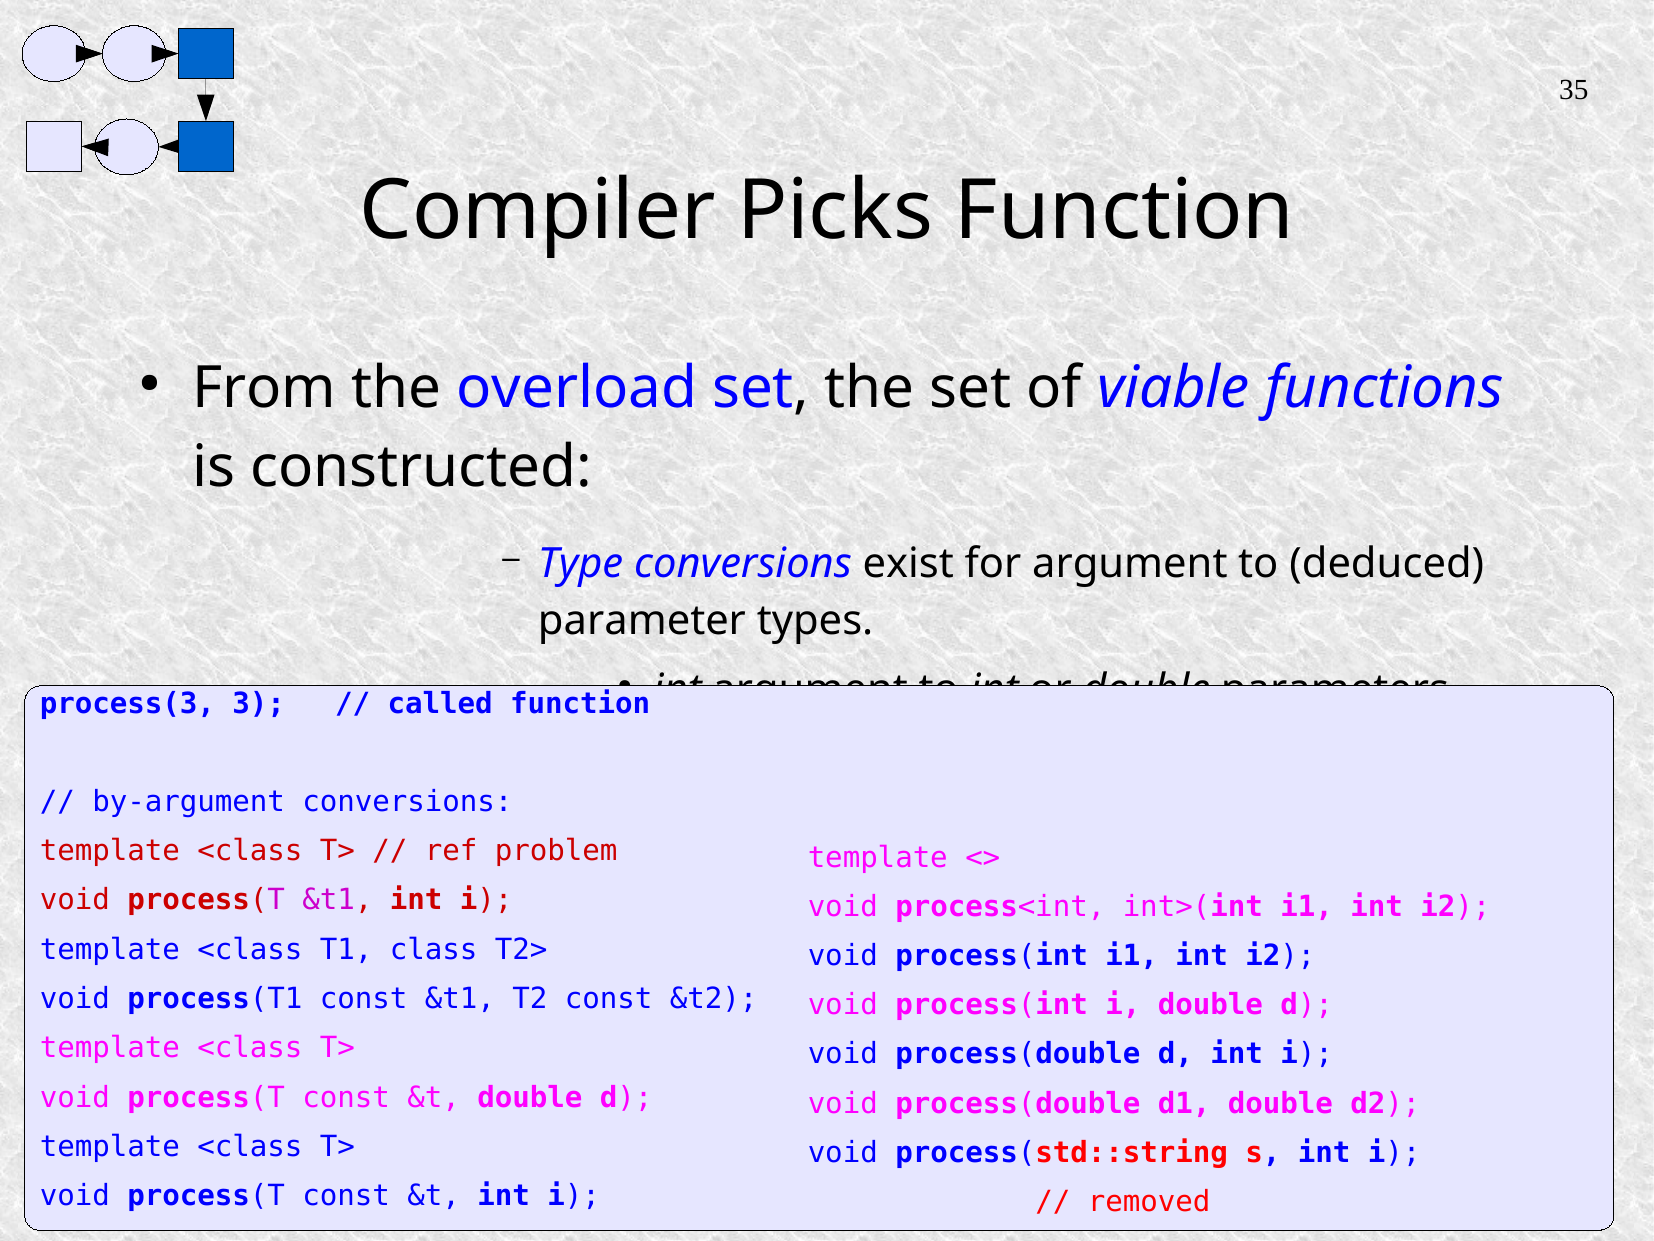

35
Compiler Picks Function
# From the overload set, the set of viable functions is constructed:
Type conversions exist for argument to (deduced) parameter types.
int argument to int or double parameters
process(3, 3);	// called function
// by-argument conversions:
template <class T> // ref problem
void process(T &t1, int i);
template <class T1, class T2>
void process(T1 const &t1, T2 const &t2);
template <class T>
void process(T const &t, double d);
template <class T>
void process(T const &t, int i);
 template <>
 void process<int, int>(int i1, int i2);
 void process(int i1, int i2);
 void process(int i, double d);
 void process(double d, int i);
 void process(double d1, double d2);
 void process(std::string s, int i);
 // removed